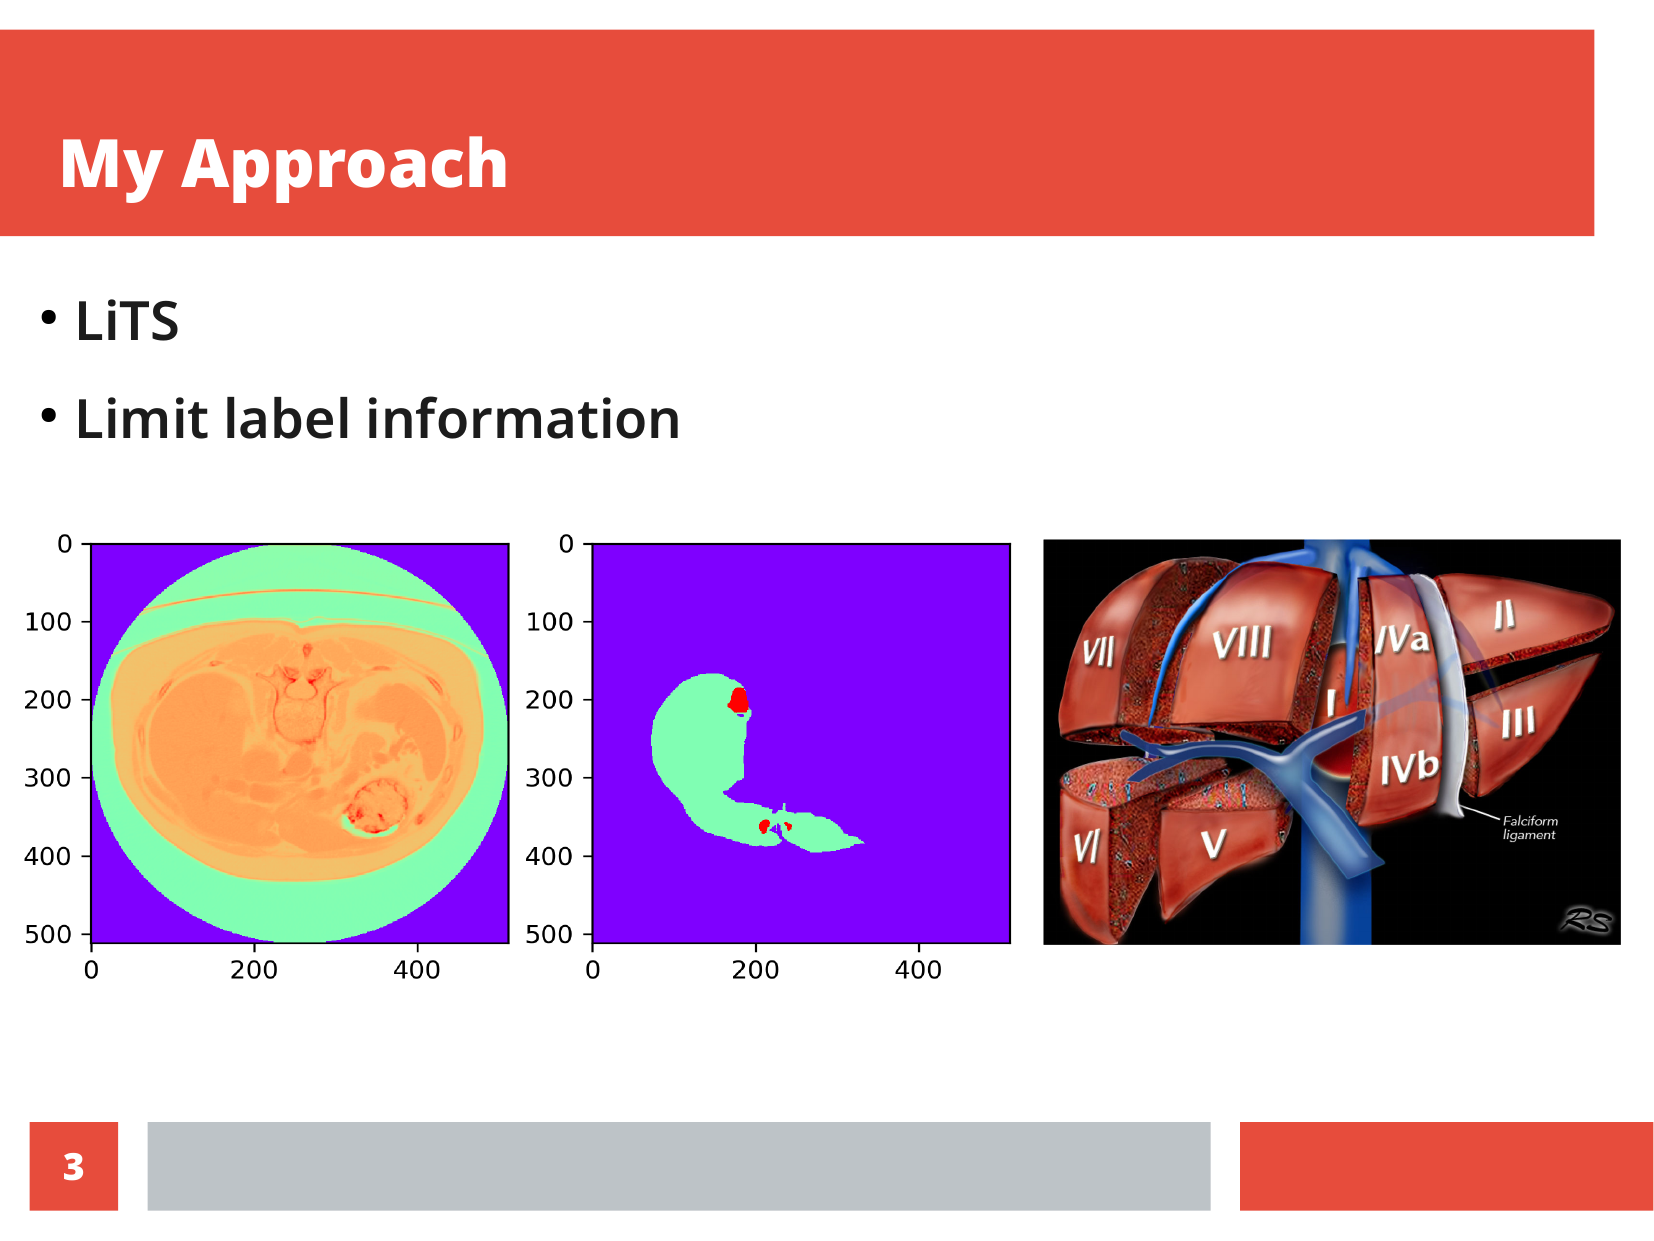

# My Approach
LiTS
Limit label information
3